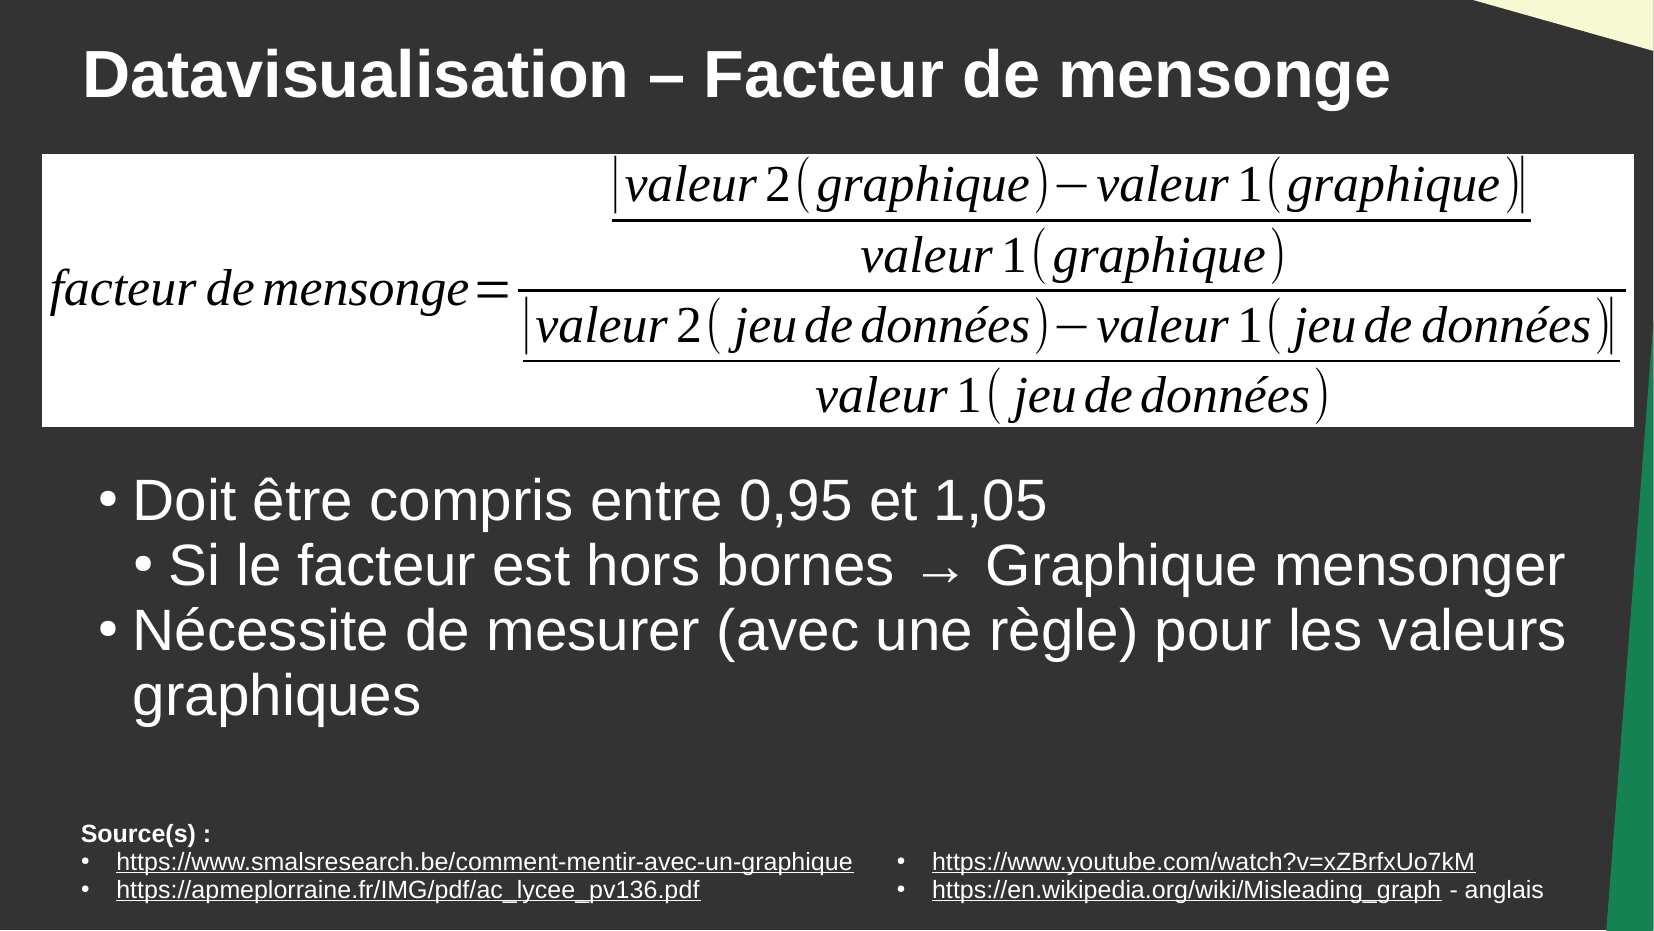

# Datavisualisation – Facteur de mensonge
Doit être compris entre 0,95 et 1,05
Si le facteur est hors bornes → Graphique mensonger
Nécessite de mesurer (avec une règle) pour les valeurs graphiques
Source(s) :
https://www.smalsresearch.be/comment-mentir-avec-un-graphique
https://apmeplorraine.fr/IMG/pdf/ac_lycee_pv136.pdf
https://www.youtube.com/watch?v=xZBrfxUo7kM
https://en.wikipedia.org/wiki/Misleading_graph - anglais